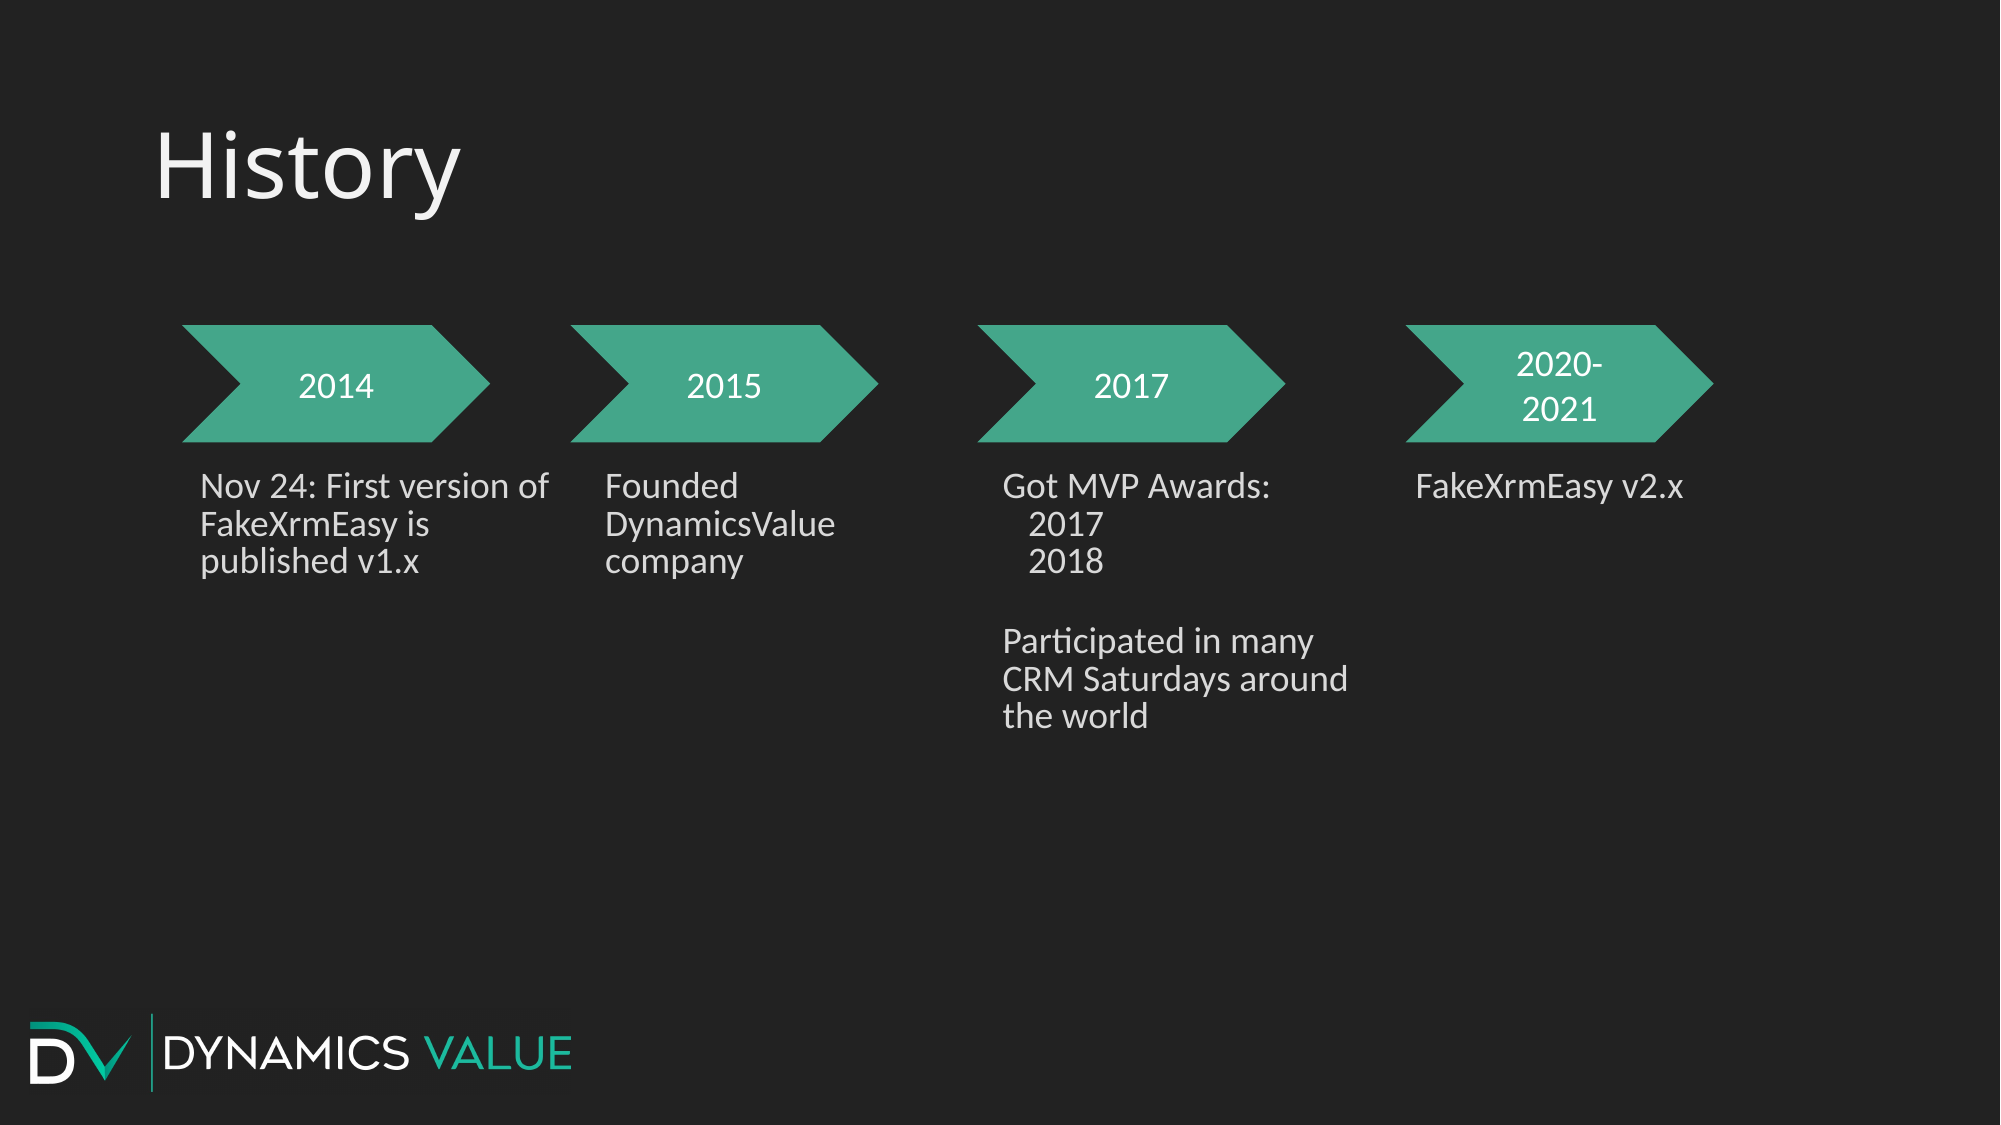

History
2014
2015
2017
2020-2021
| | | | |
| --- | --- | --- | --- |
| Nov 24: First version of FakeXrmEasy is published v1.x | Founded DynamicsValue company | Got MVP Awards: 2017 2018 Participated in many CRM Saturdays around the world | FakeXrmEasy v2.x |